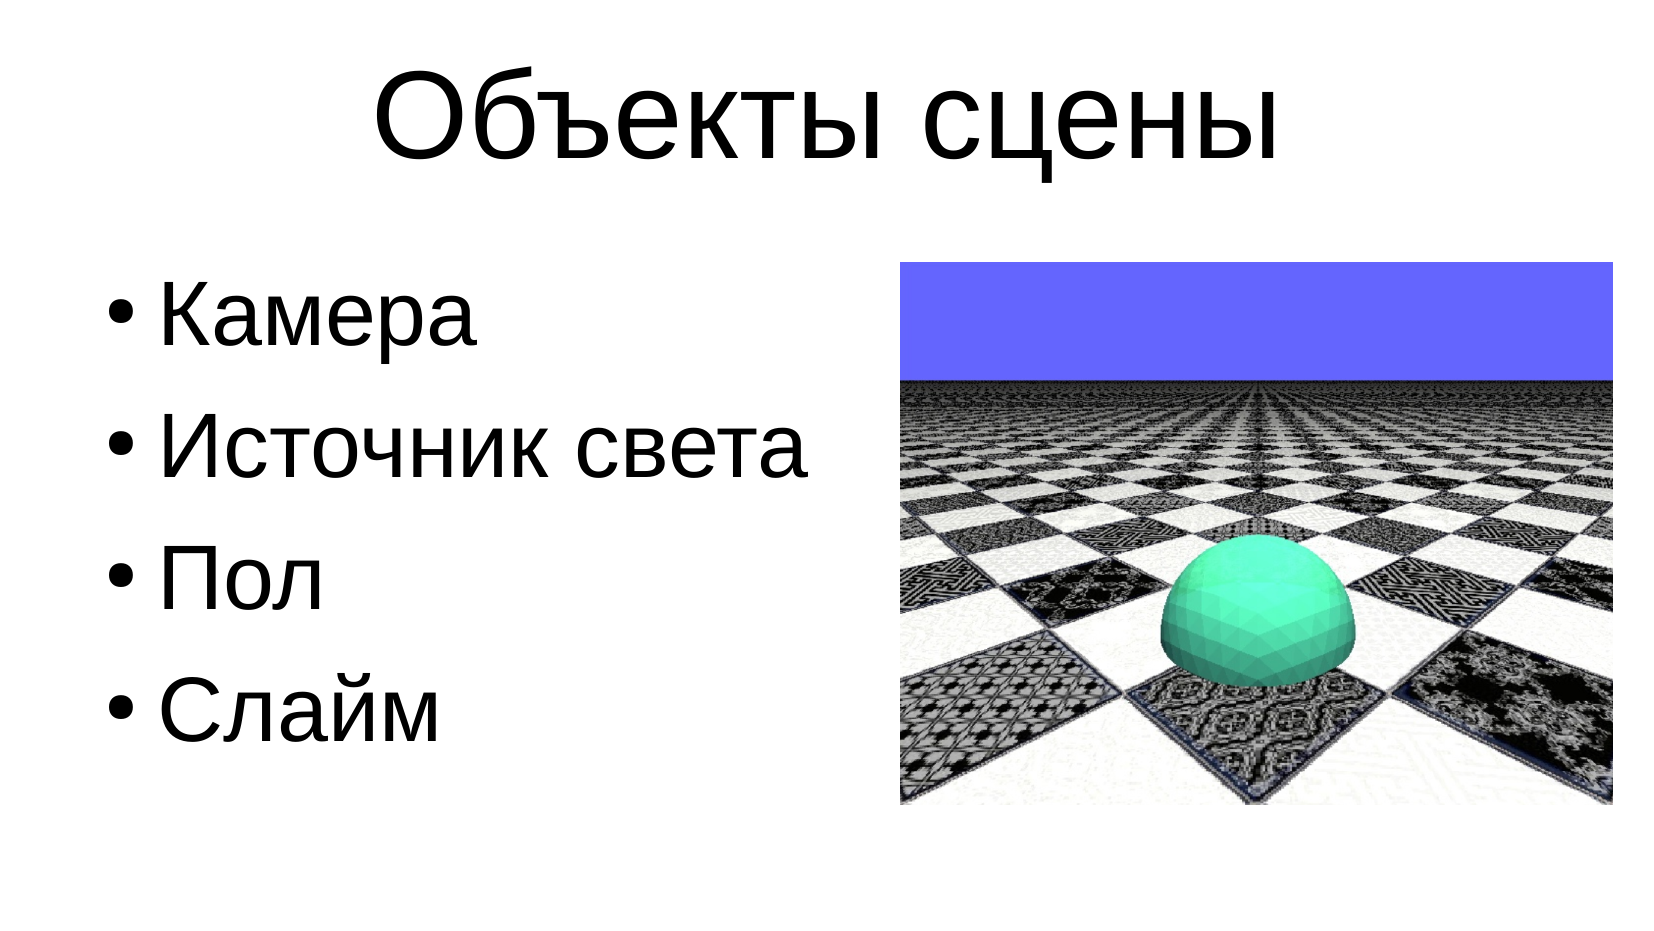

# Объекты сцены
Камера
Источник света
Пол
Слайм